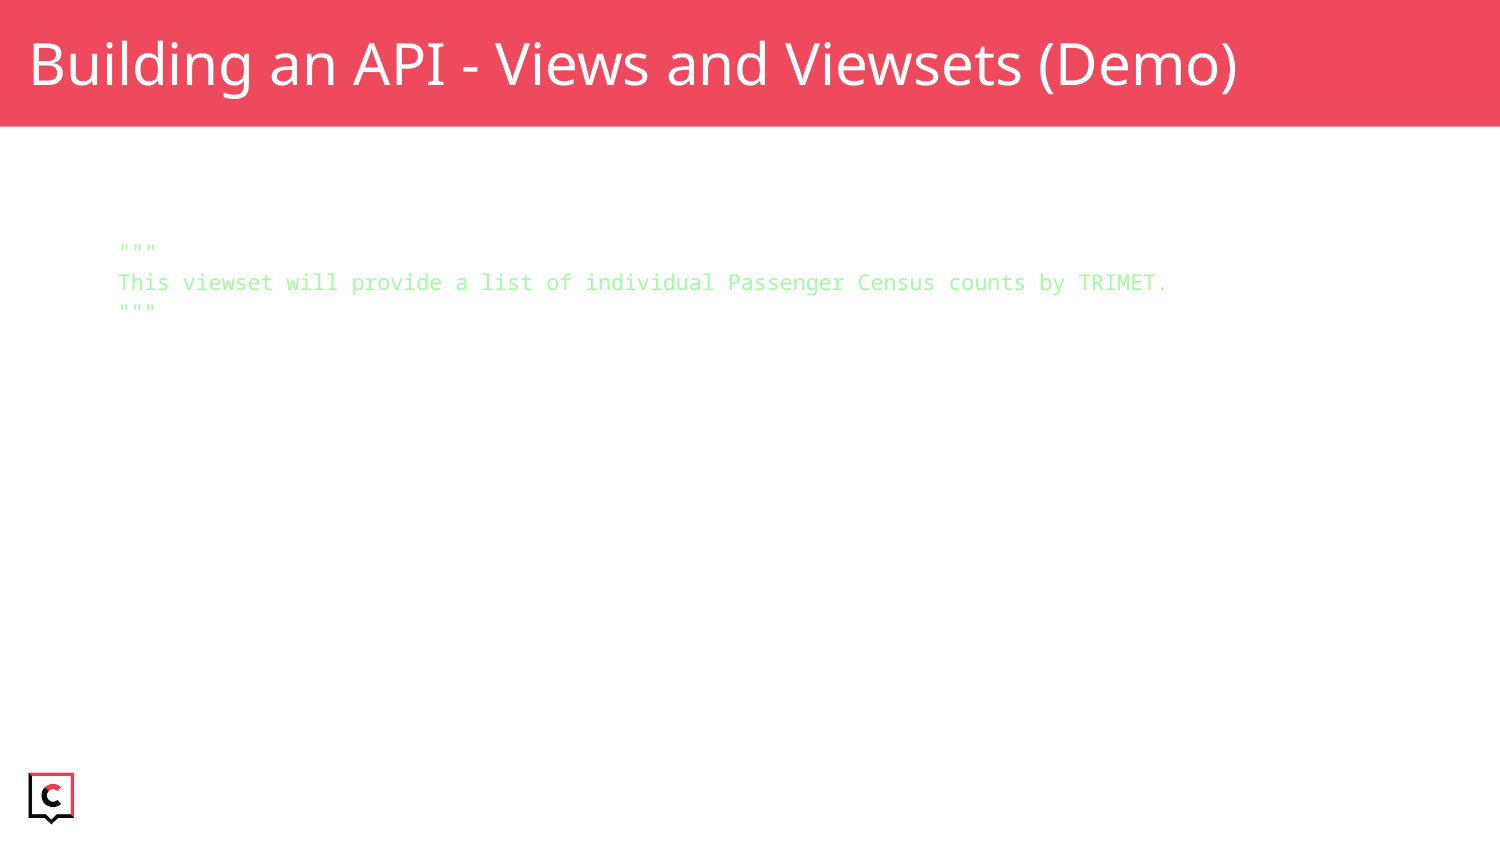

# Building an API - Views and Viewsets (Demo)
class PassengerCensusViewSet(viewsets.ViewSetMixin, generics.ListAPIView):
 """
 This viewset will provide a list of individual Passenger Census counts by TRIMET.
 """
 queryset = PassengerCensus.objects.all()
 filter_backends = (PassengerCensusListFilter,)
 serializer_class = PassengerCensusSerializer